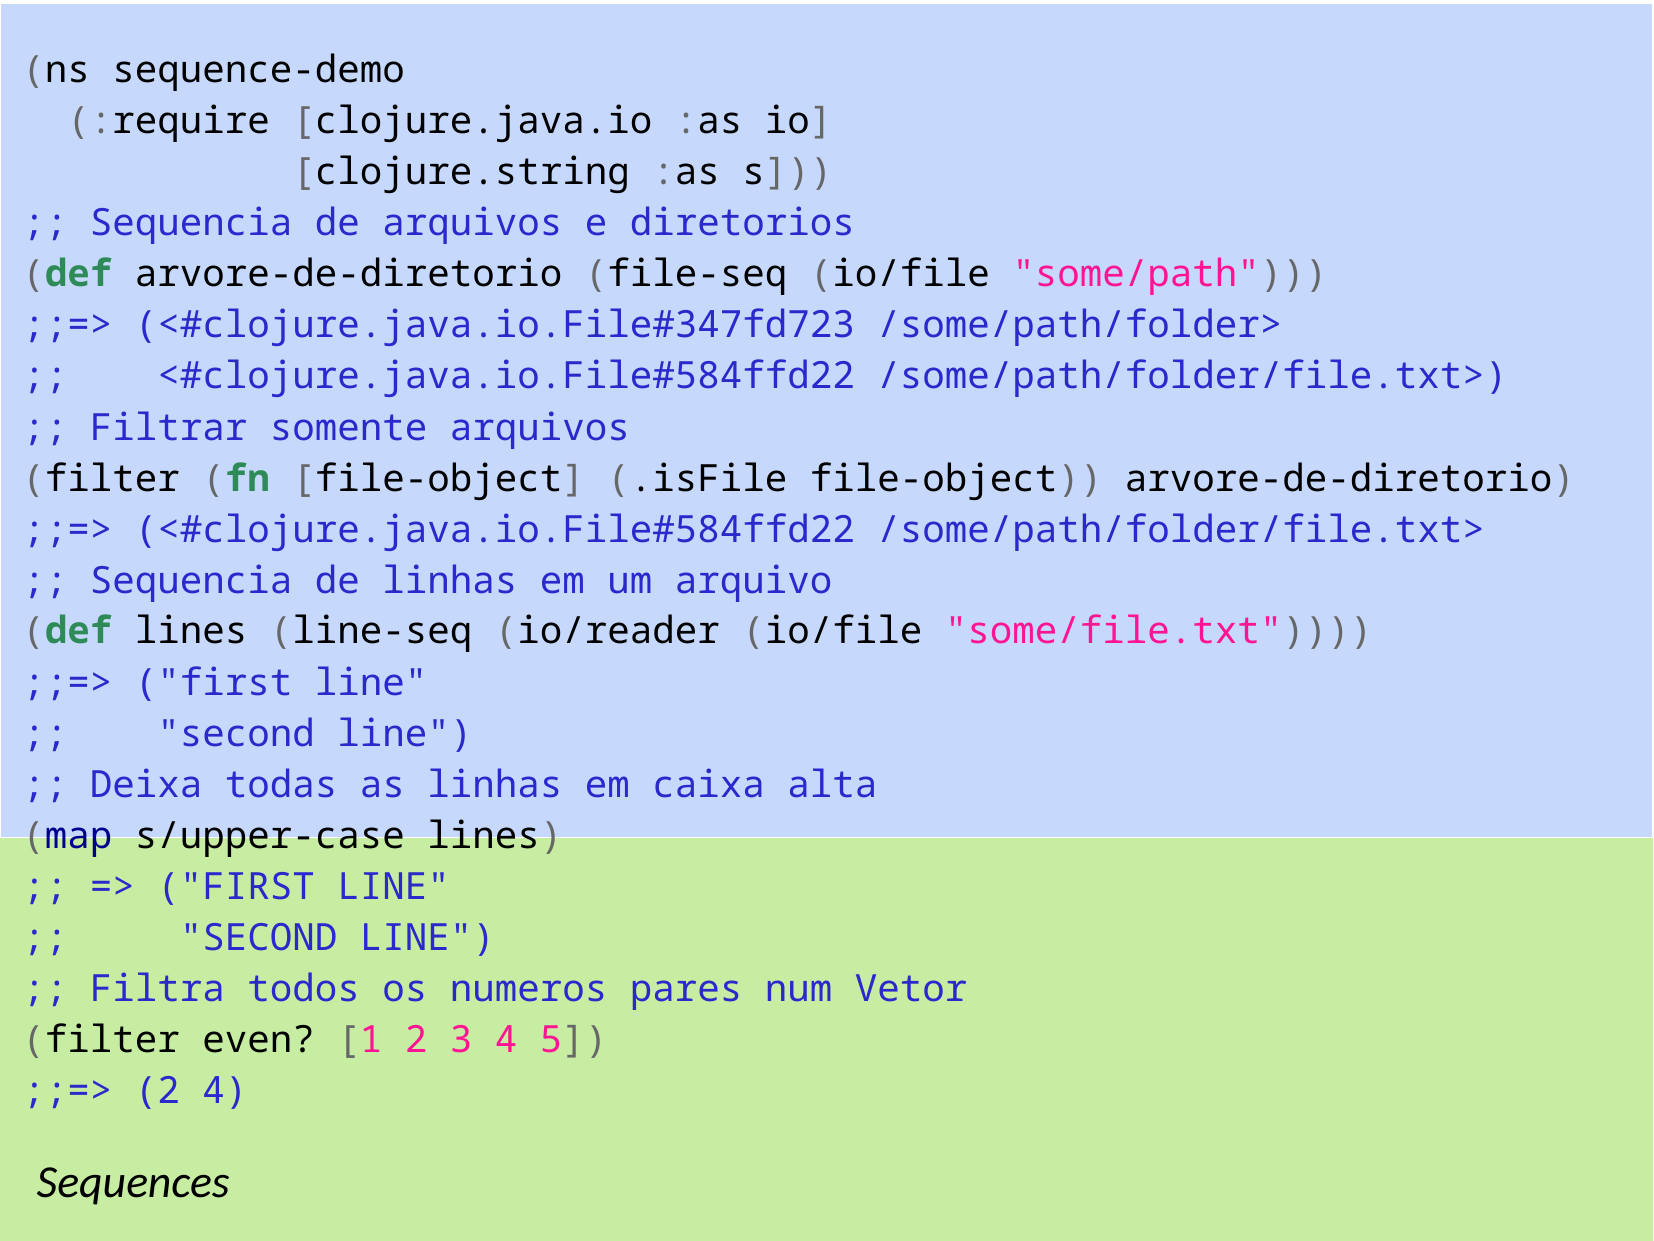

(ns sequence-demo
 (:require [clojure.java.io :as io]
 [clojure.string :as s]))
;; Sequencia de arquivos e diretorios
(def arvore-de-diretorio (file-seq (io/file "some/path")))
;;=> (<#clojure.java.io.File#347fd723 /some/path/folder>
;; <#clojure.java.io.File#584ffd22 /some/path/folder/file.txt>)
;; Filtrar somente arquivos
(filter (fn [file-object] (.isFile file-object)) arvore-de-diretorio)
;;=> (<#clojure.java.io.File#584ffd22 /some/path/folder/file.txt>
;; Sequencia de linhas em um arquivo
(def lines (line-seq (io/reader (io/file "some/file.txt"))))
;;=> ("first line"
;; "second line")
;; Deixa todas as linhas em caixa alta
(map s/upper-case lines)
;; => ("FIRST LINE"
;; "SECOND LINE")
;; Filtra todos os numeros pares num Vetor
(filter even? [1 2 3 4 5])
;;=> (2 4)
Sequences